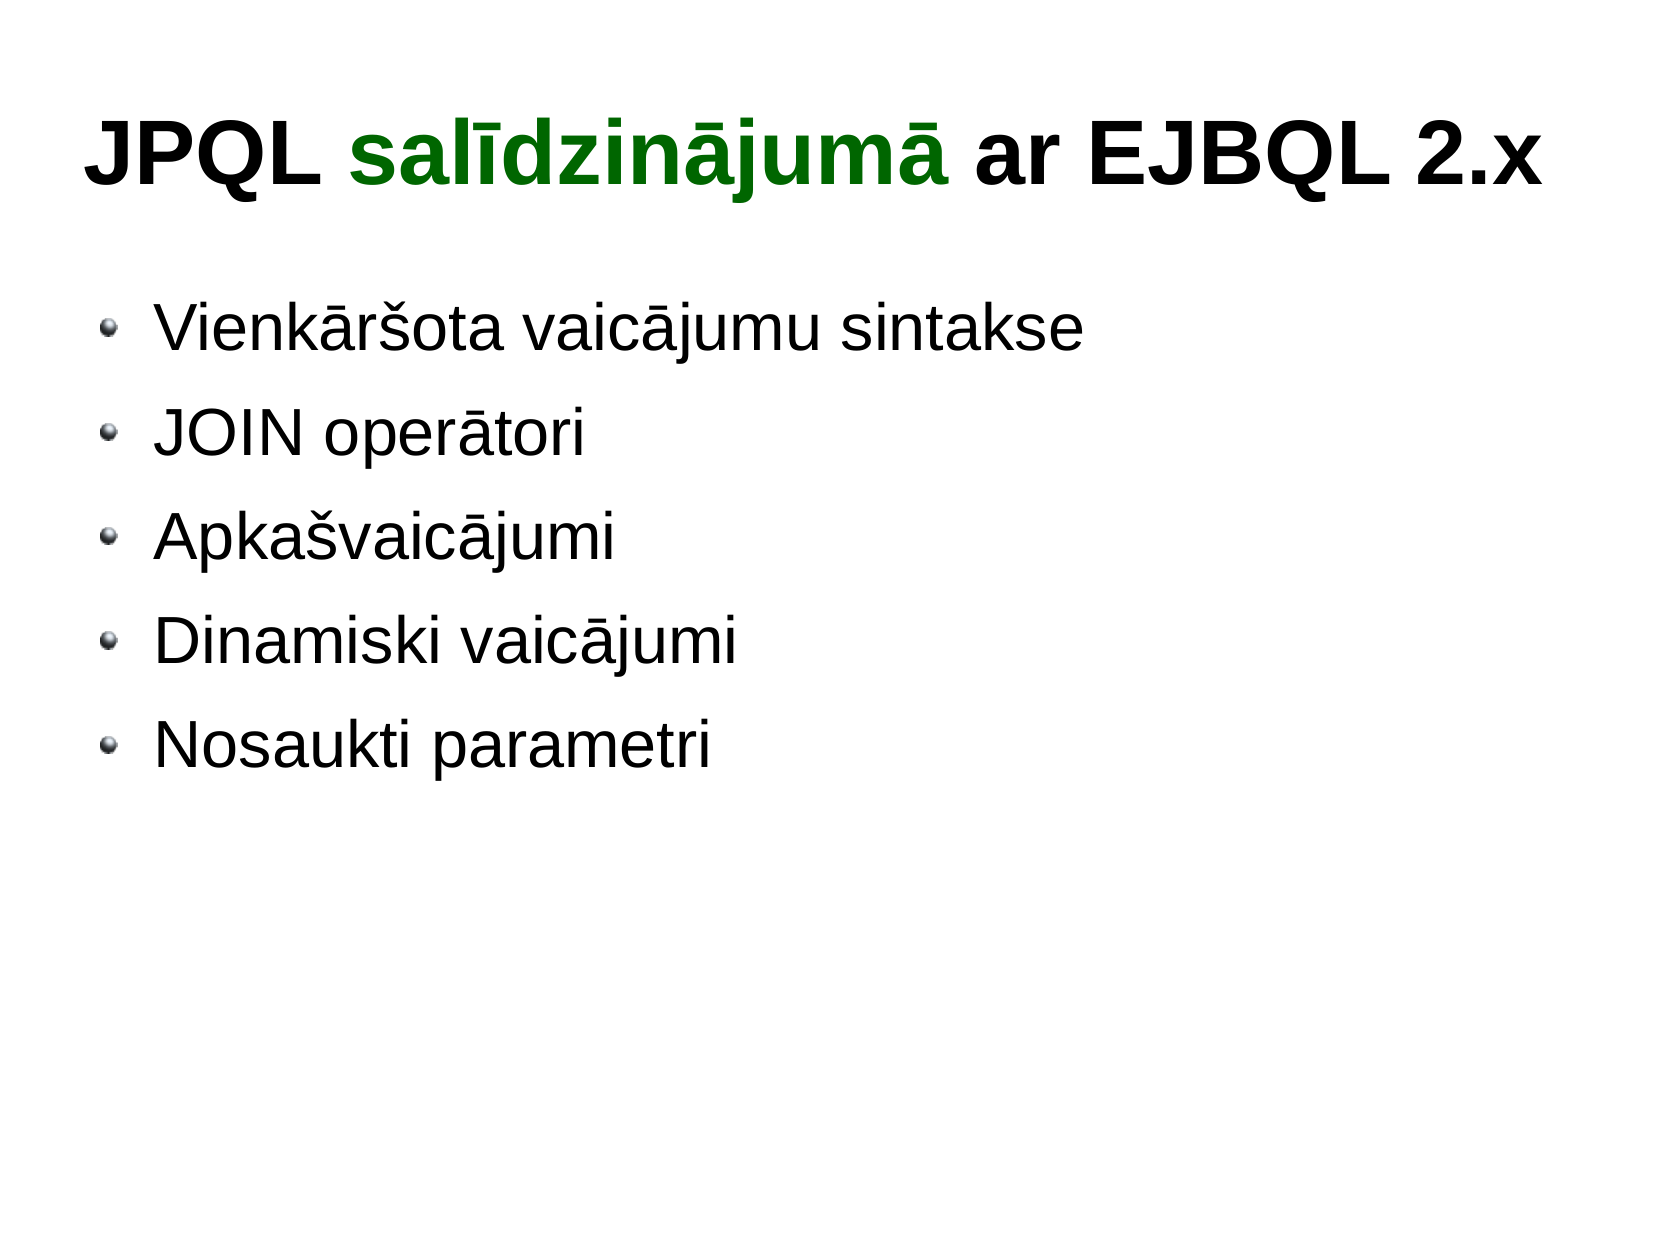

# JPQL salīdzinājumā ar EJBQL 2.x
Vienkāršota vaicājumu sintakse
JOIN operātori
Apkašvaicājumi
Dinamiski vaicājumi
Nosaukti parametri